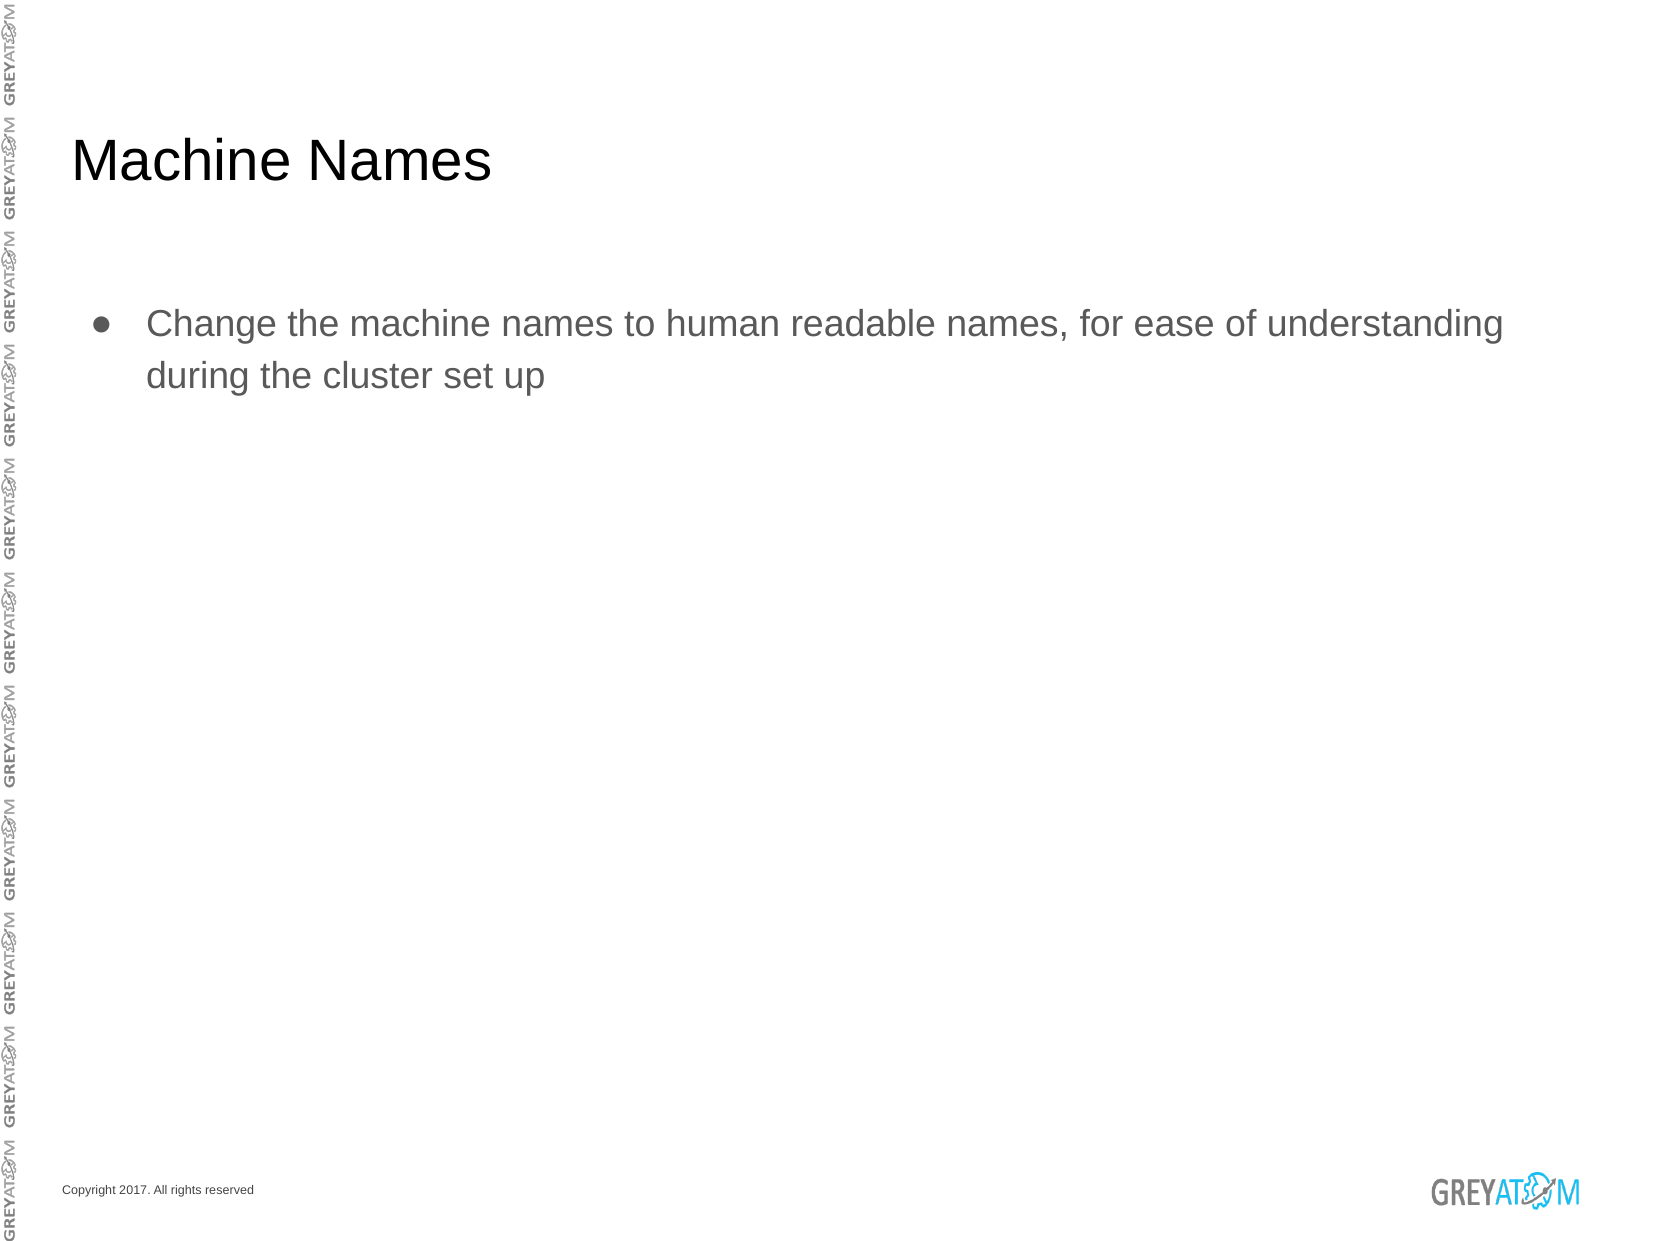

Machine Names
Change the machine names to human readable names, for ease of understanding during the cluster set up